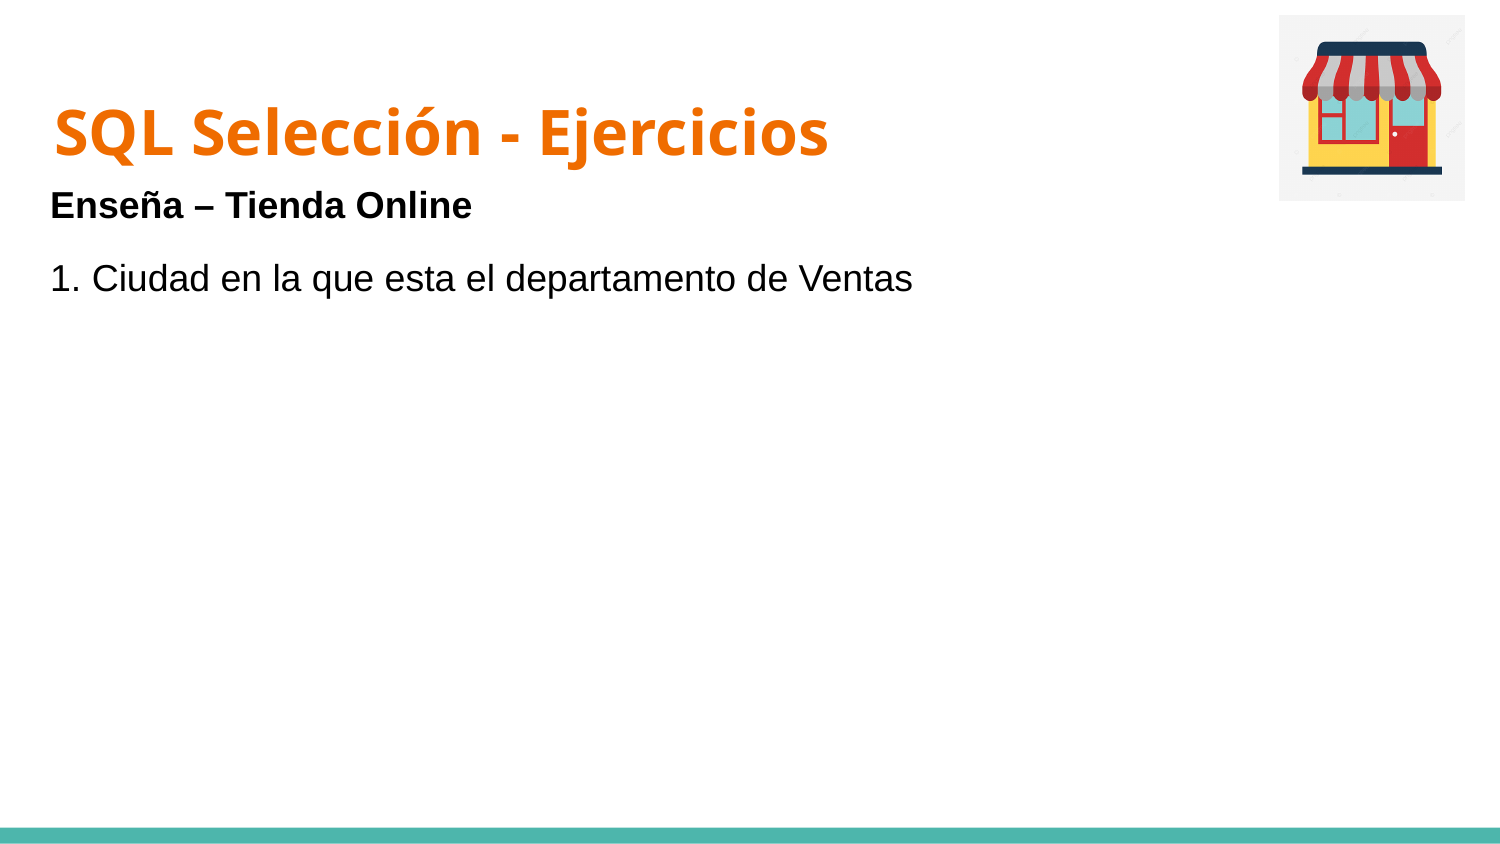

# SQL Selección - Ejercicios
Enseña – Tienda Online
1. Ciudad en la que esta el departamento de Ventas